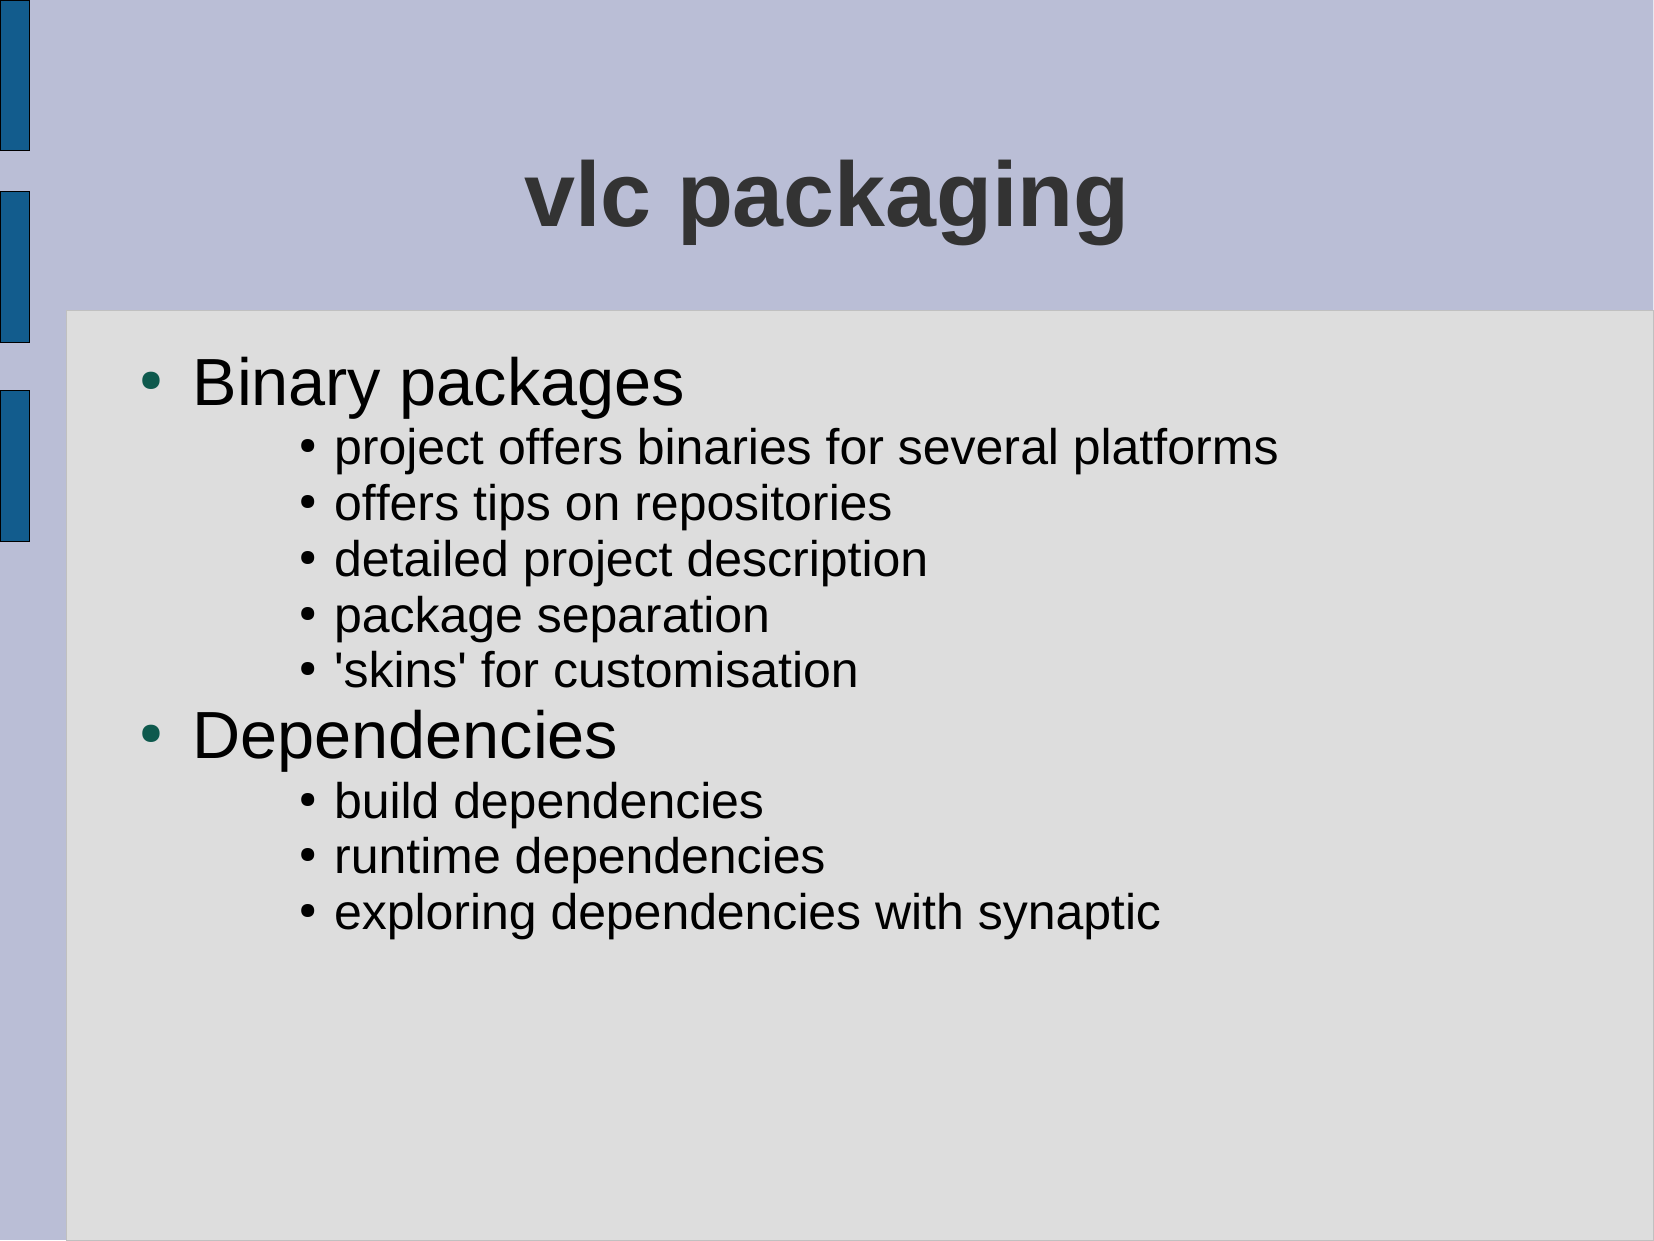

# vlc packaging
Binary packages
project offers binaries for several platforms
offers tips on repositories
detailed project description
package separation
'skins' for customisation
Dependencies
build dependencies
runtime dependencies
exploring dependencies with synaptic